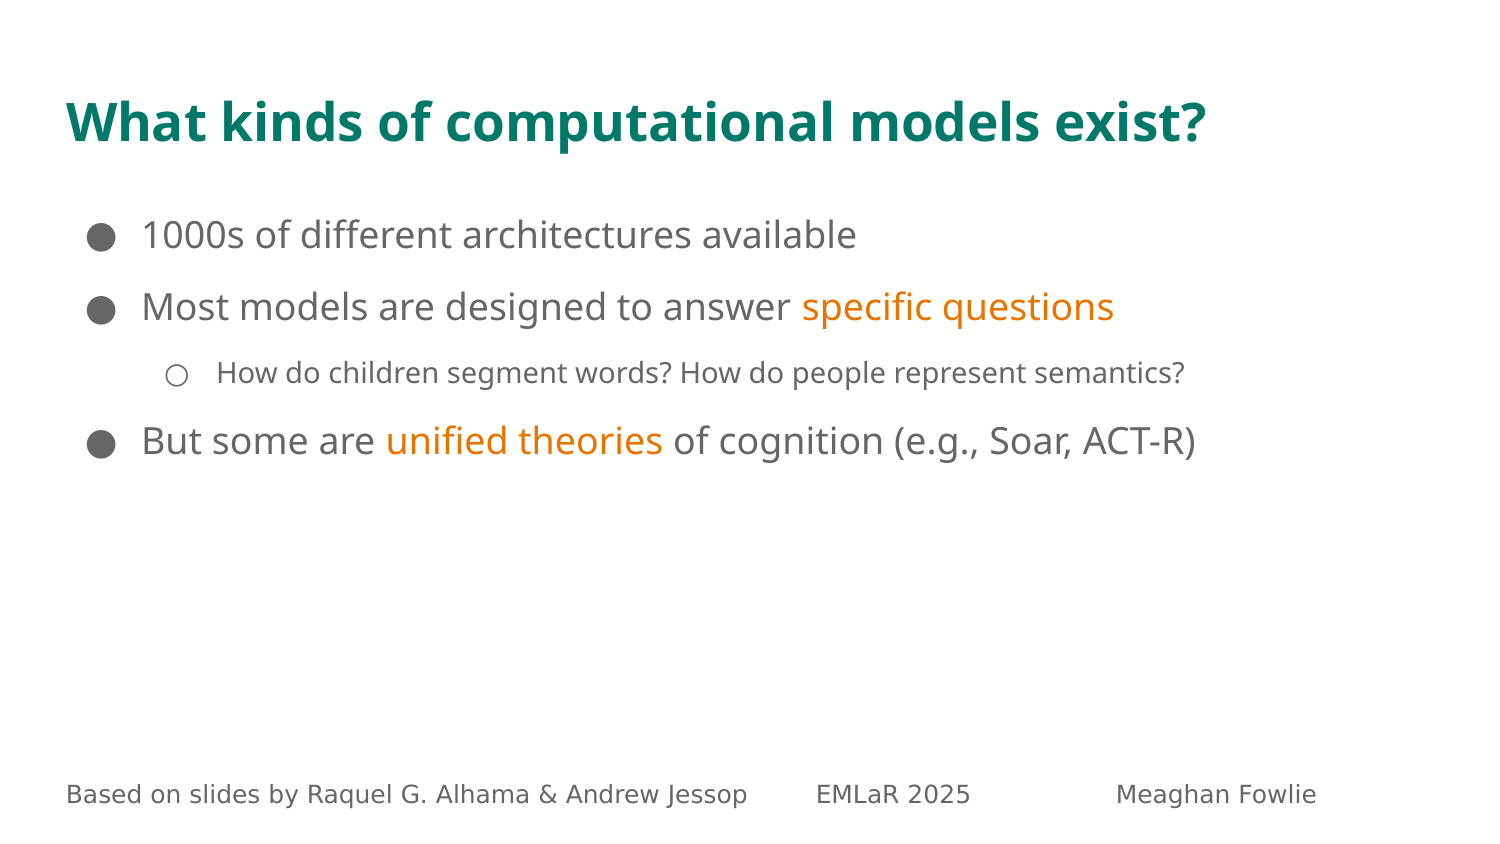

# What kinds of computational models exist?
1000s of different architectures available
Most models are designed to answer specific questions
How do children segment words? How do people represent semantics?
But some are unified theories of cognition (e.g., Soar, ACT-R)